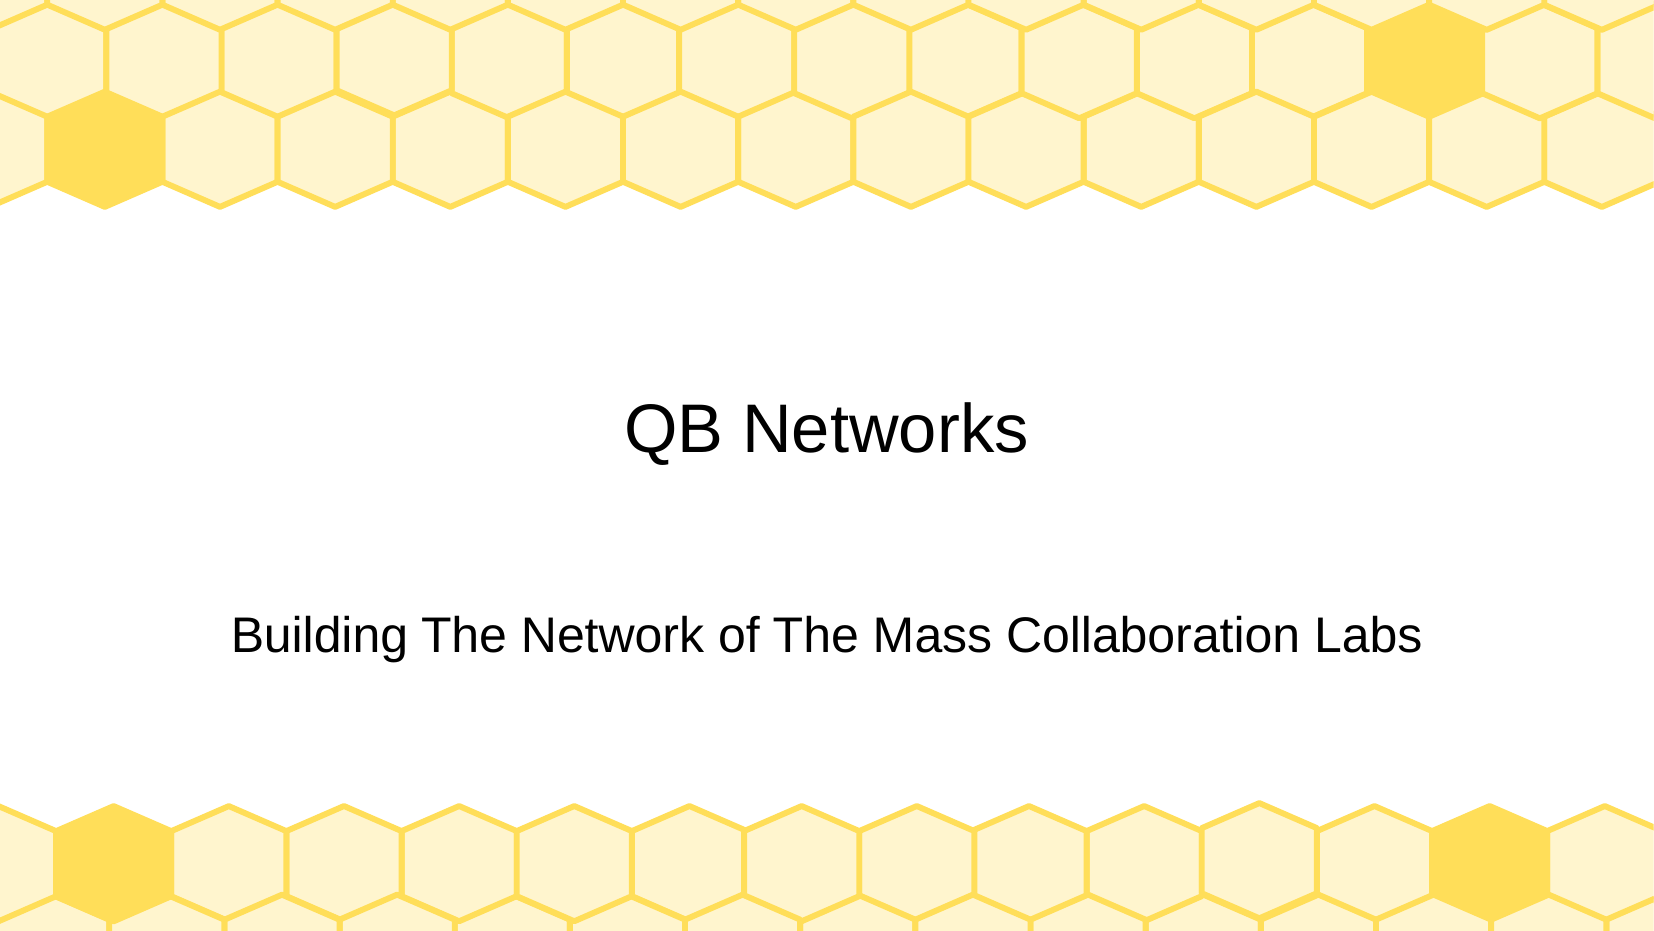

# QB Networks
Building The Network of The Mass Collaboration Labs